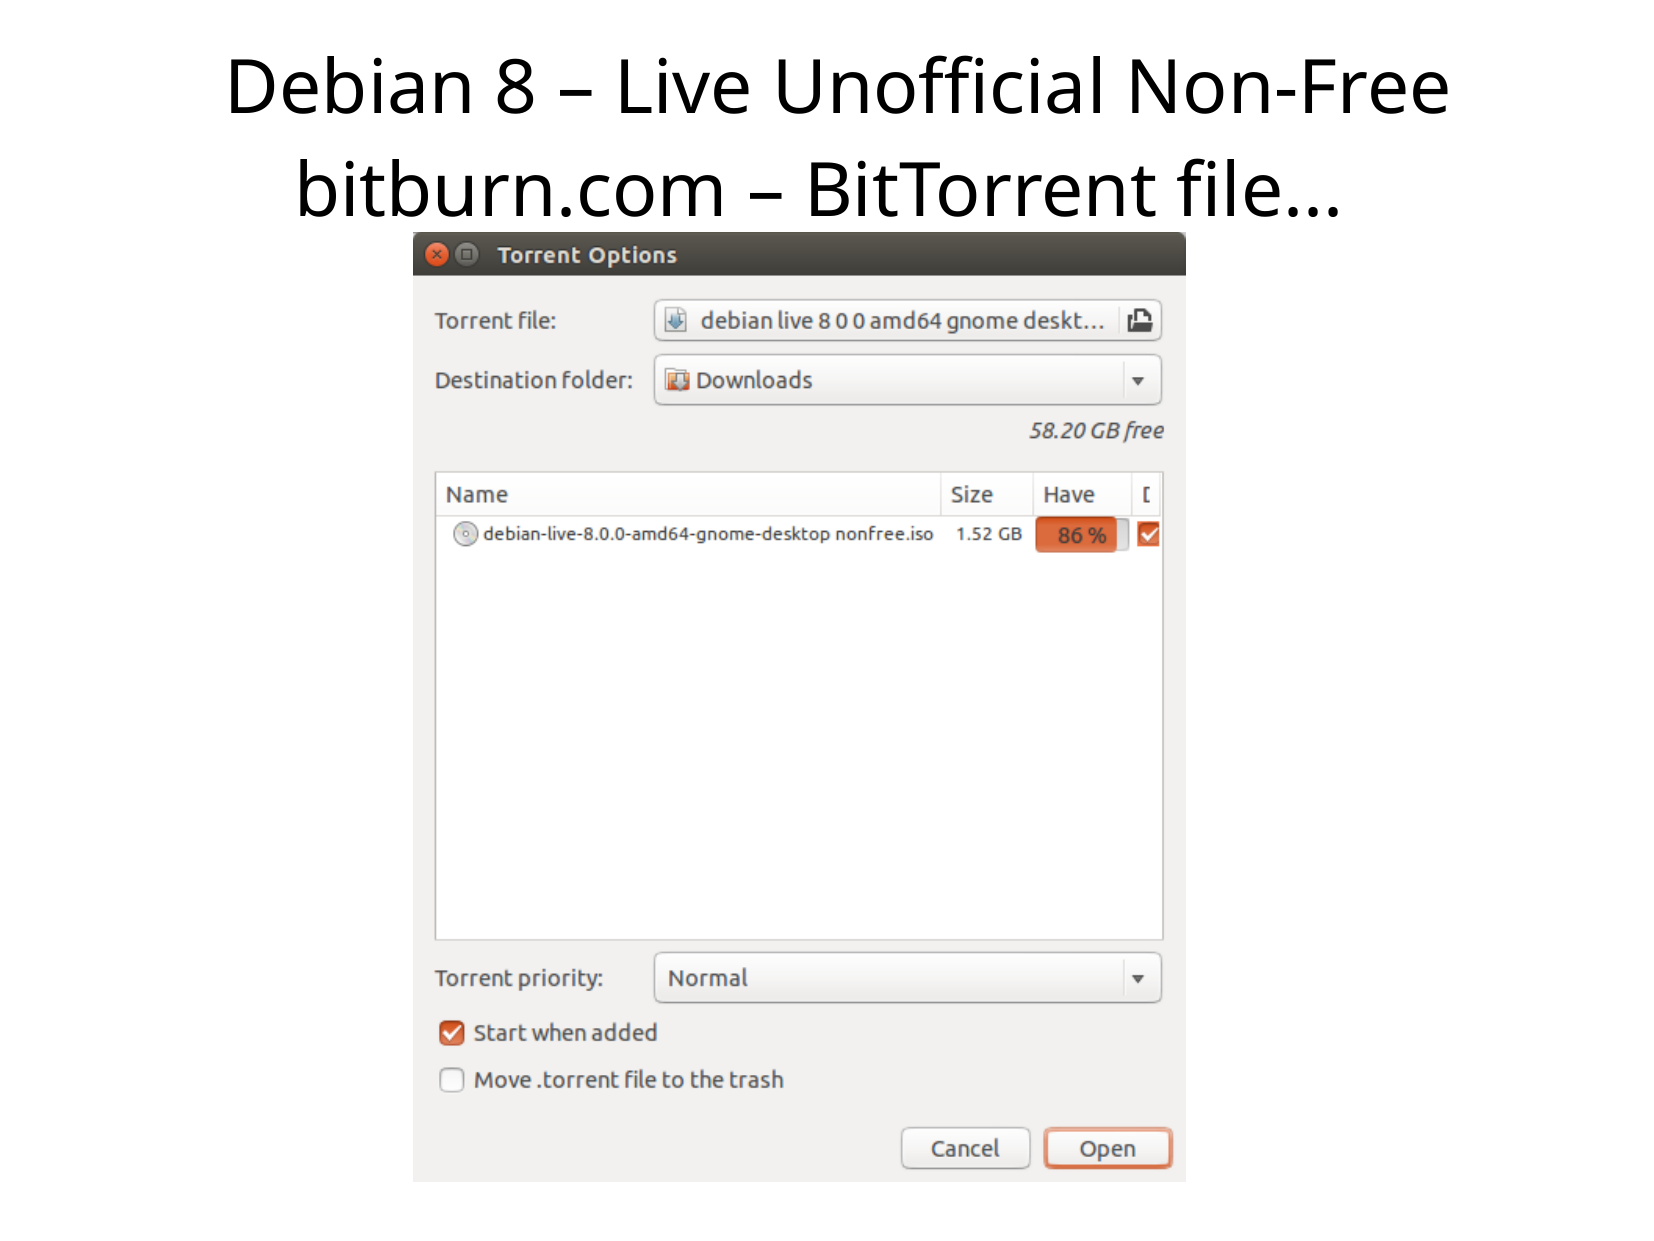

# Debian 8 – Live Unofficial Non-Free bitburn.com – BitTorrent file...